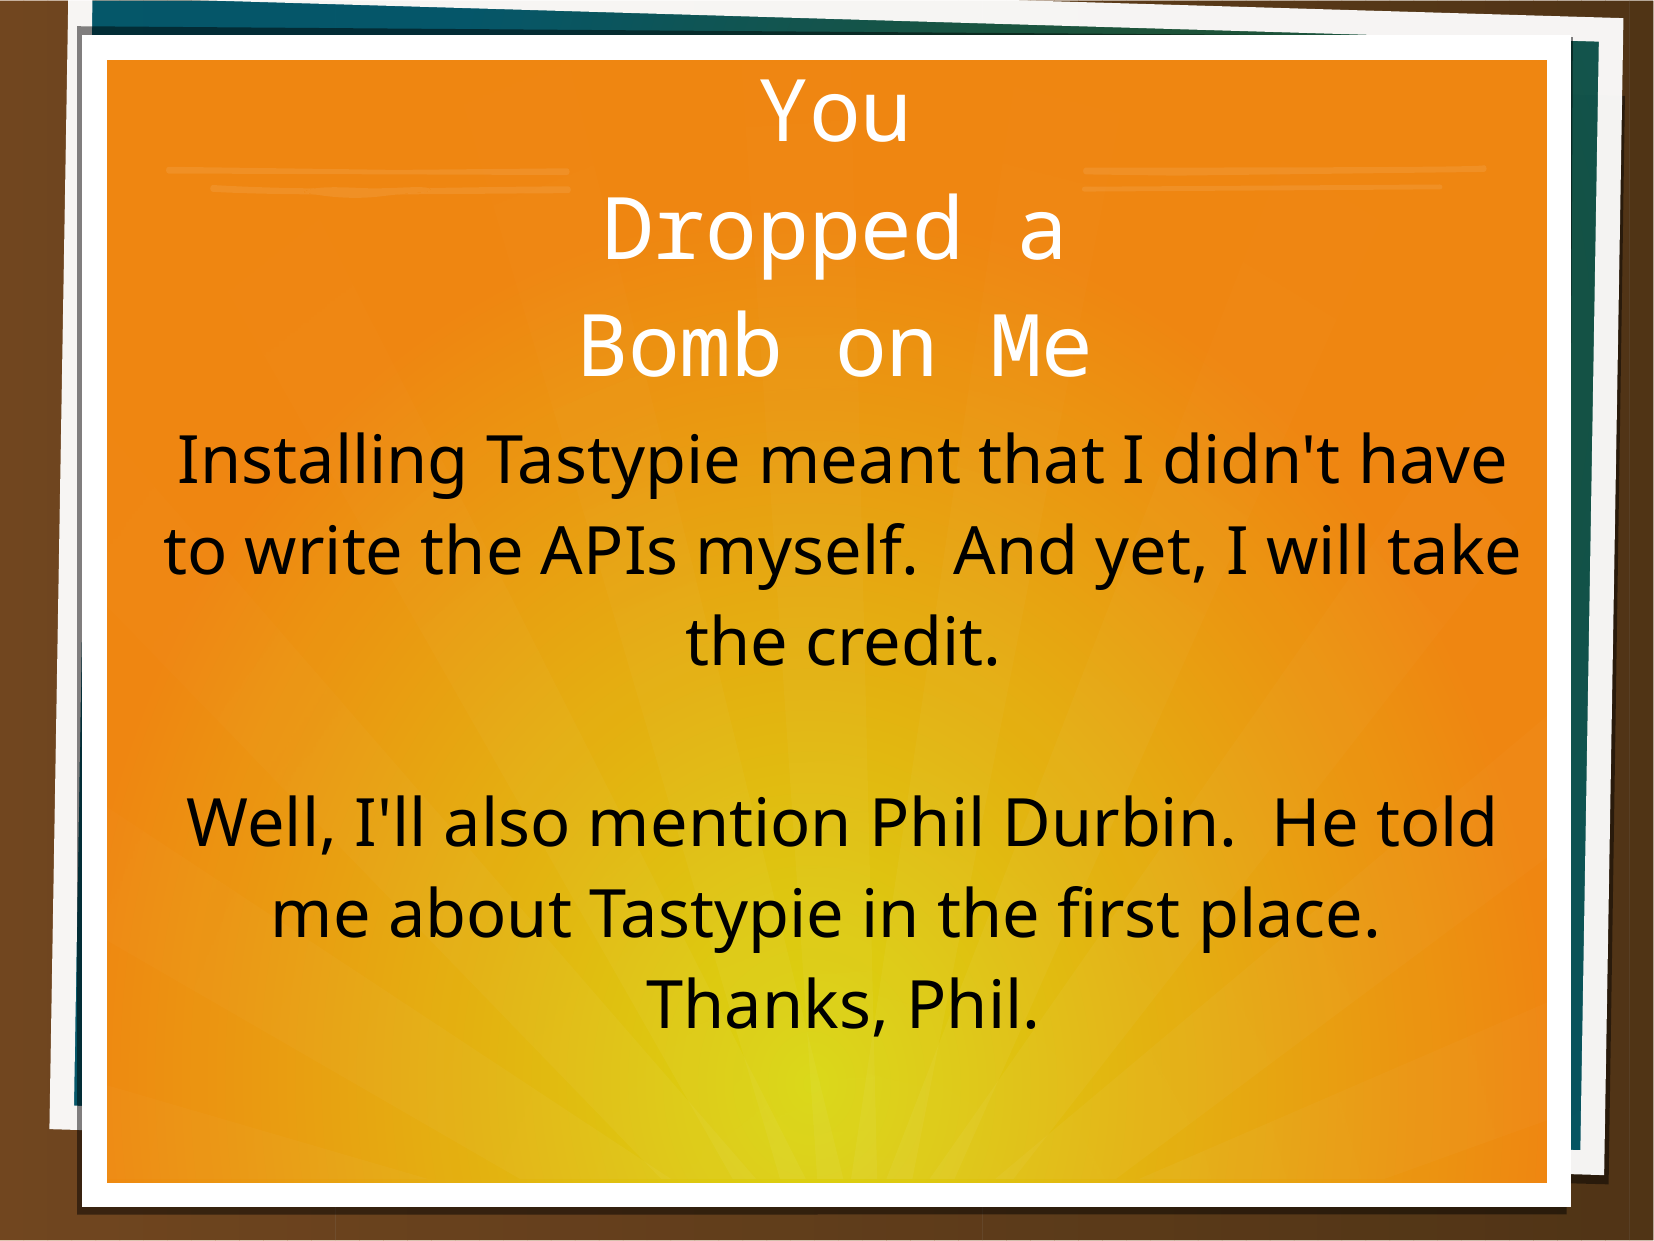

# You Dropped a Bomb on Me
Installing Tastypie meant that I didn't have to write the APIs myself. And yet, I will take the credit.
Well, I'll also mention Phil Durbin. He told me about Tastypie in the first place.
Thanks, Phil.